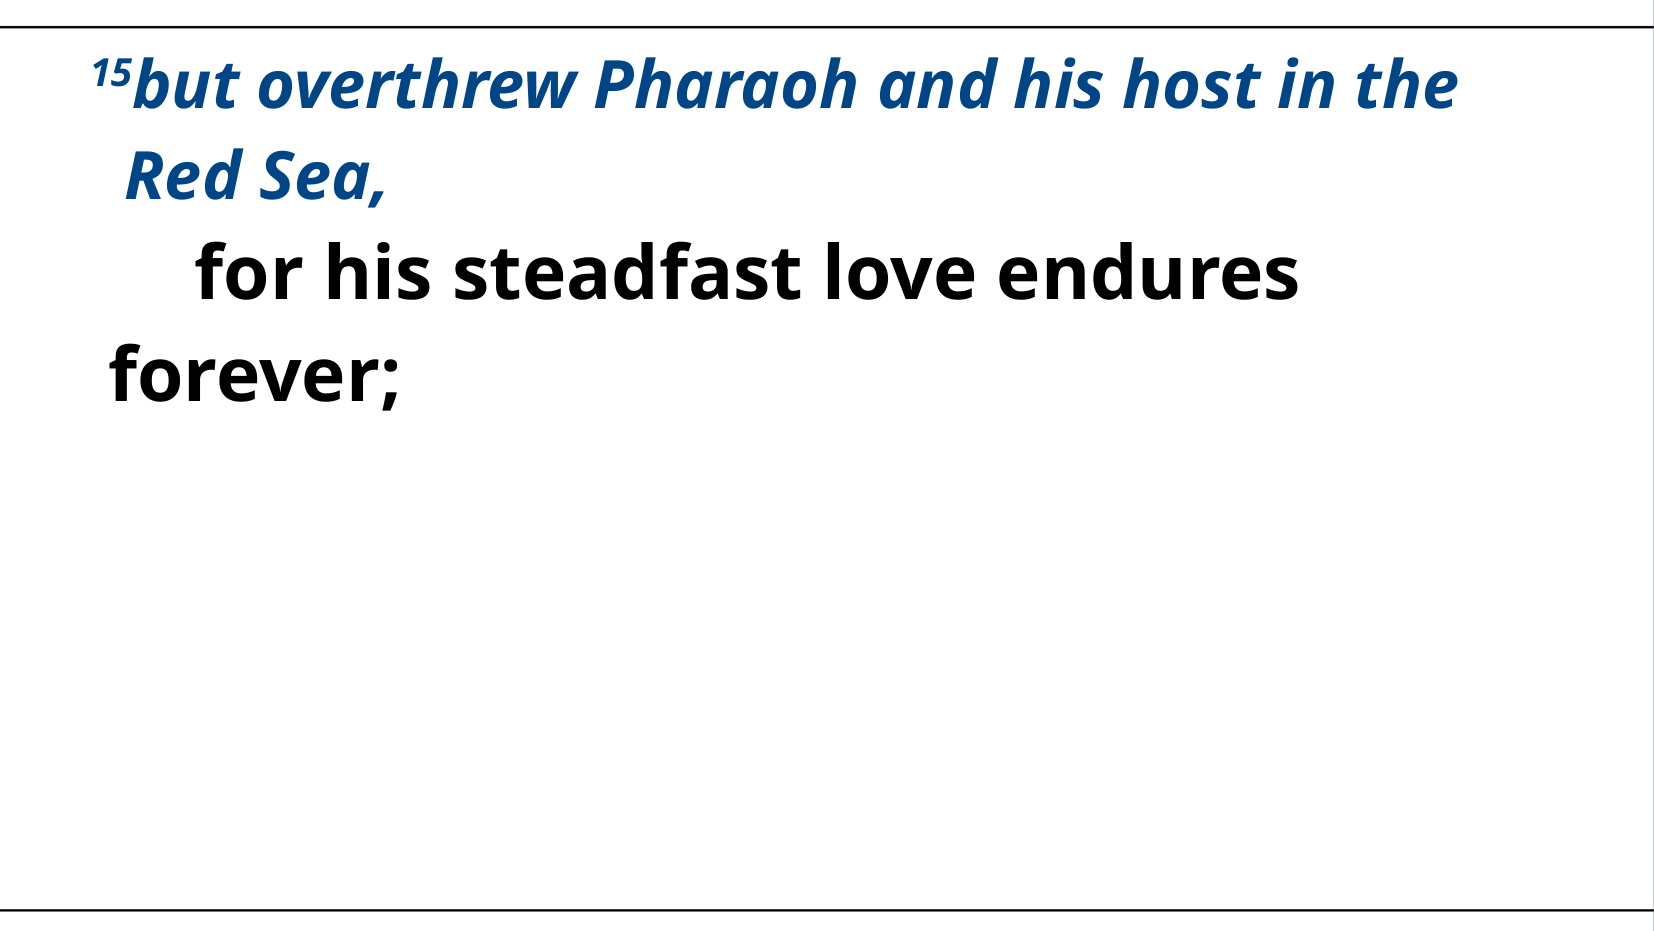

15but overthrew Pharaoh and his host in the
 Red Sea,
 for his steadfast love endures forever;